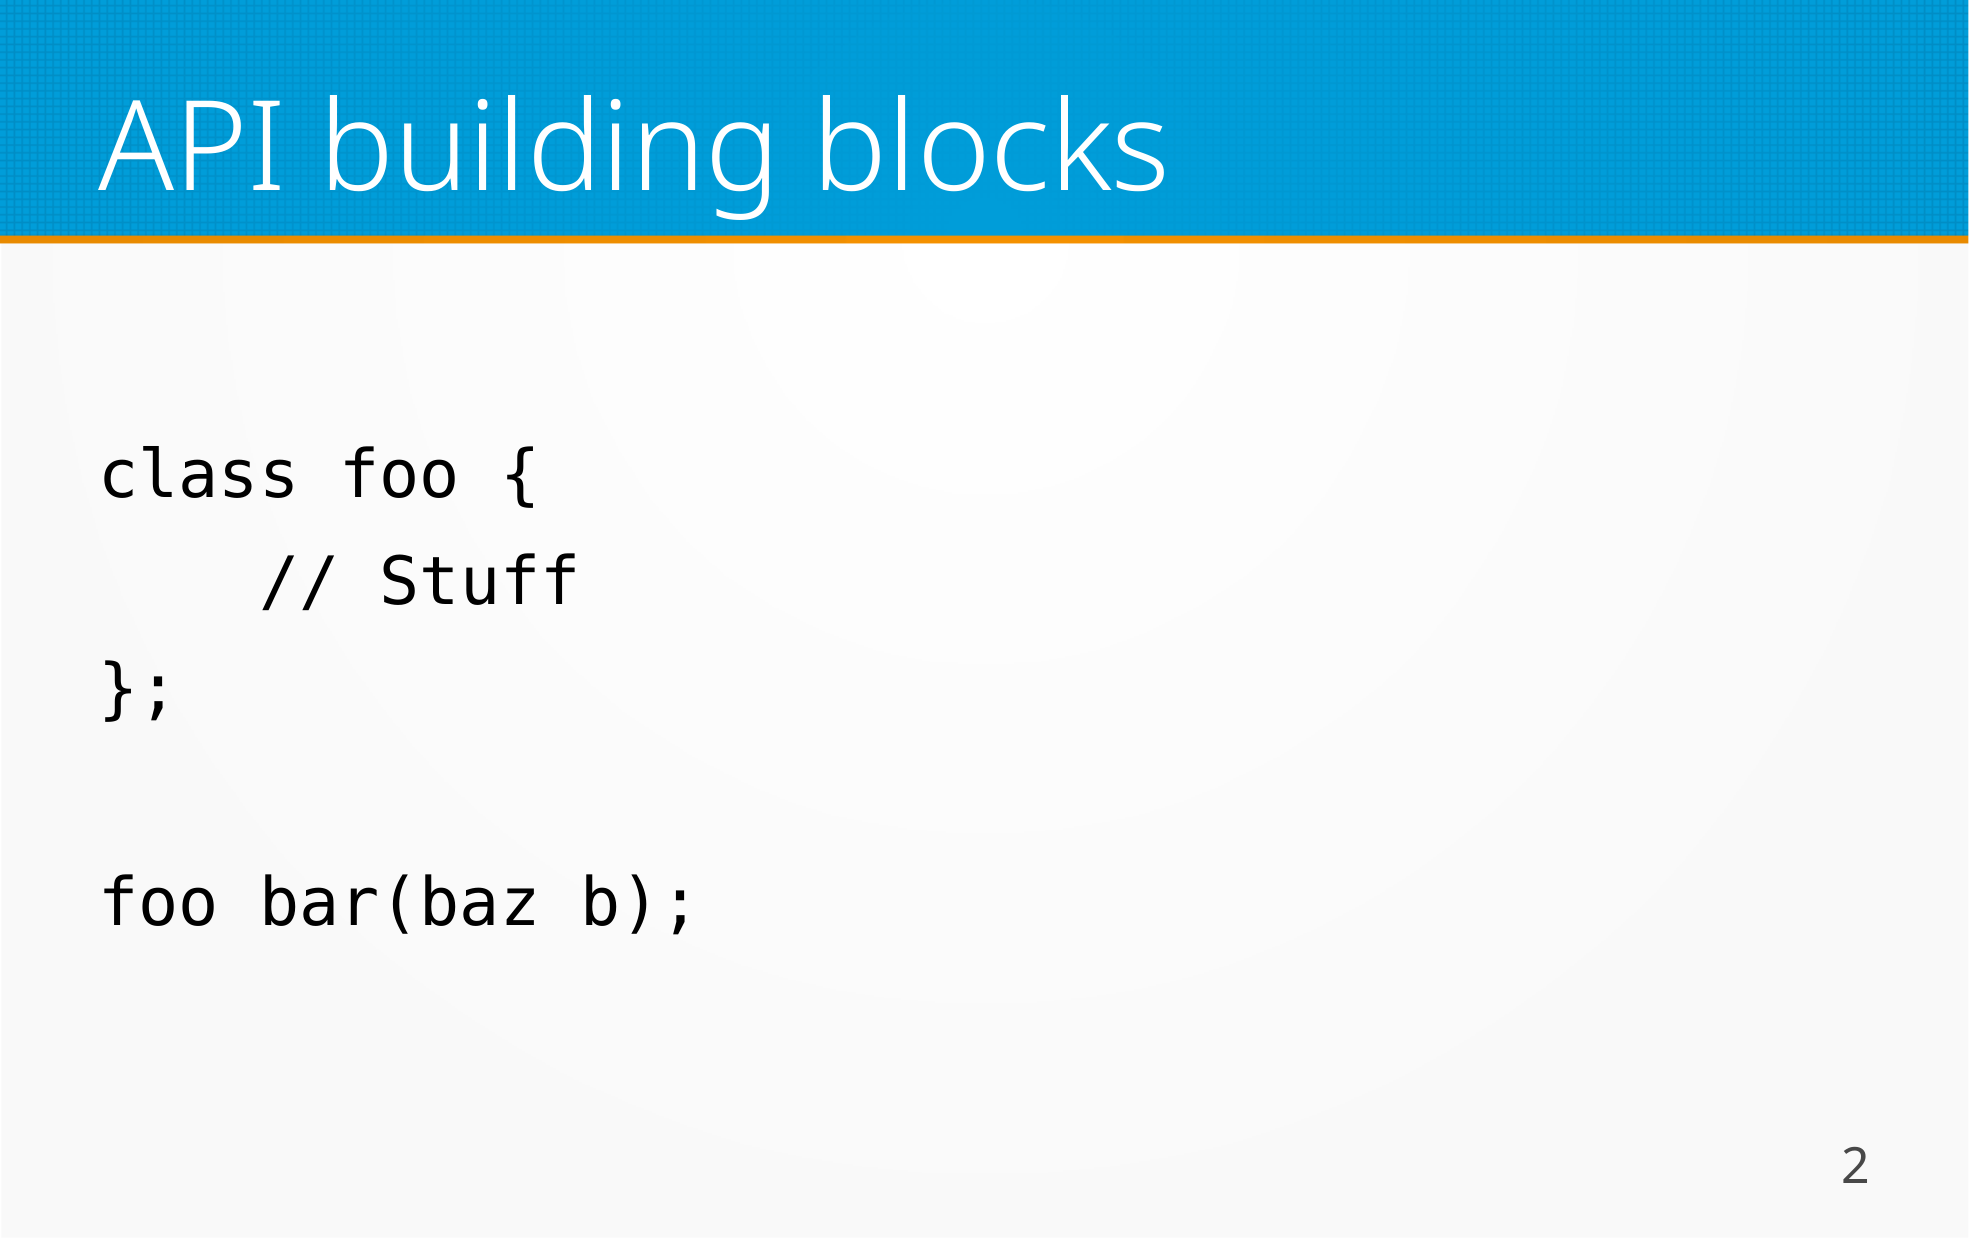

# API building blocks
class foo {
 // Stuff
};
foo bar(baz b);
2